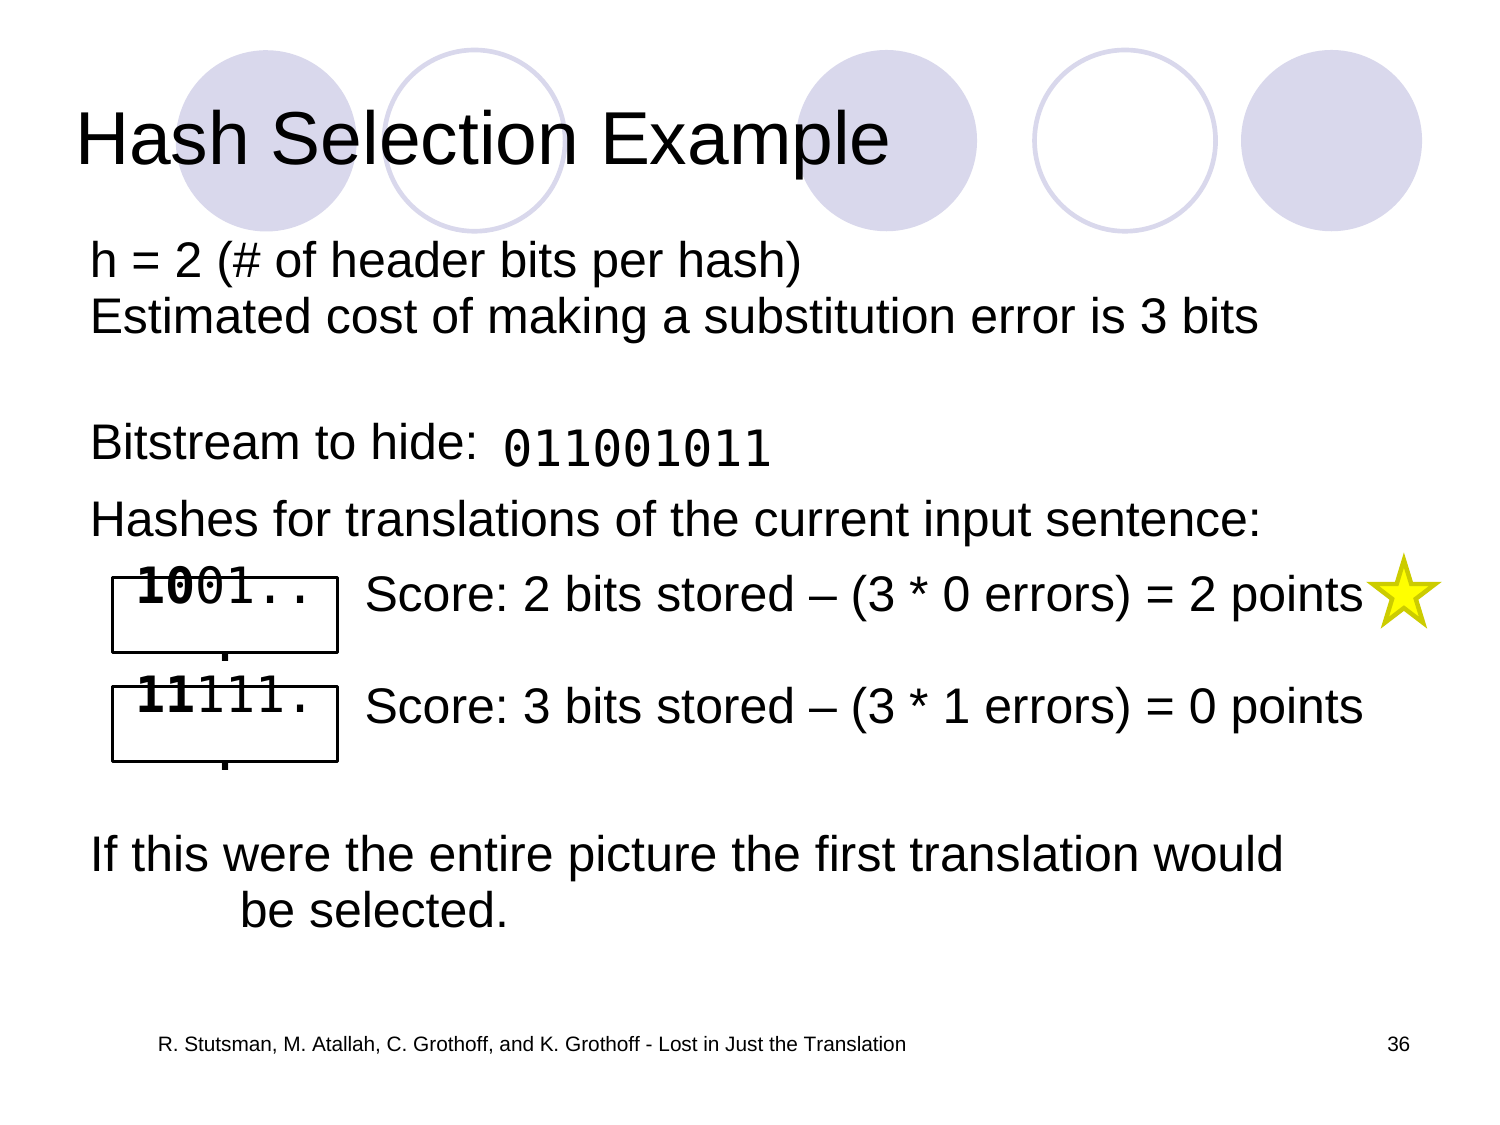

# Hash Selection Example
h = 2 (# of header bits per hash)
Estimated cost of making a substitution error is 3 bits
Bitstream to hide:
011001011
Hashes for translations of the current input sentence:
Score: 2 bits stored – (3 * 0 errors) = 2 points
1001...
Score: 3 bits stored – (3 * 1 errors) = 0 points
11111..
If this were the entire picture the first translation would
	be selected.
R. Stutsman, M. Atallah, C. Grothoff, and K. Grothoff - Lost in Just the Translation
36